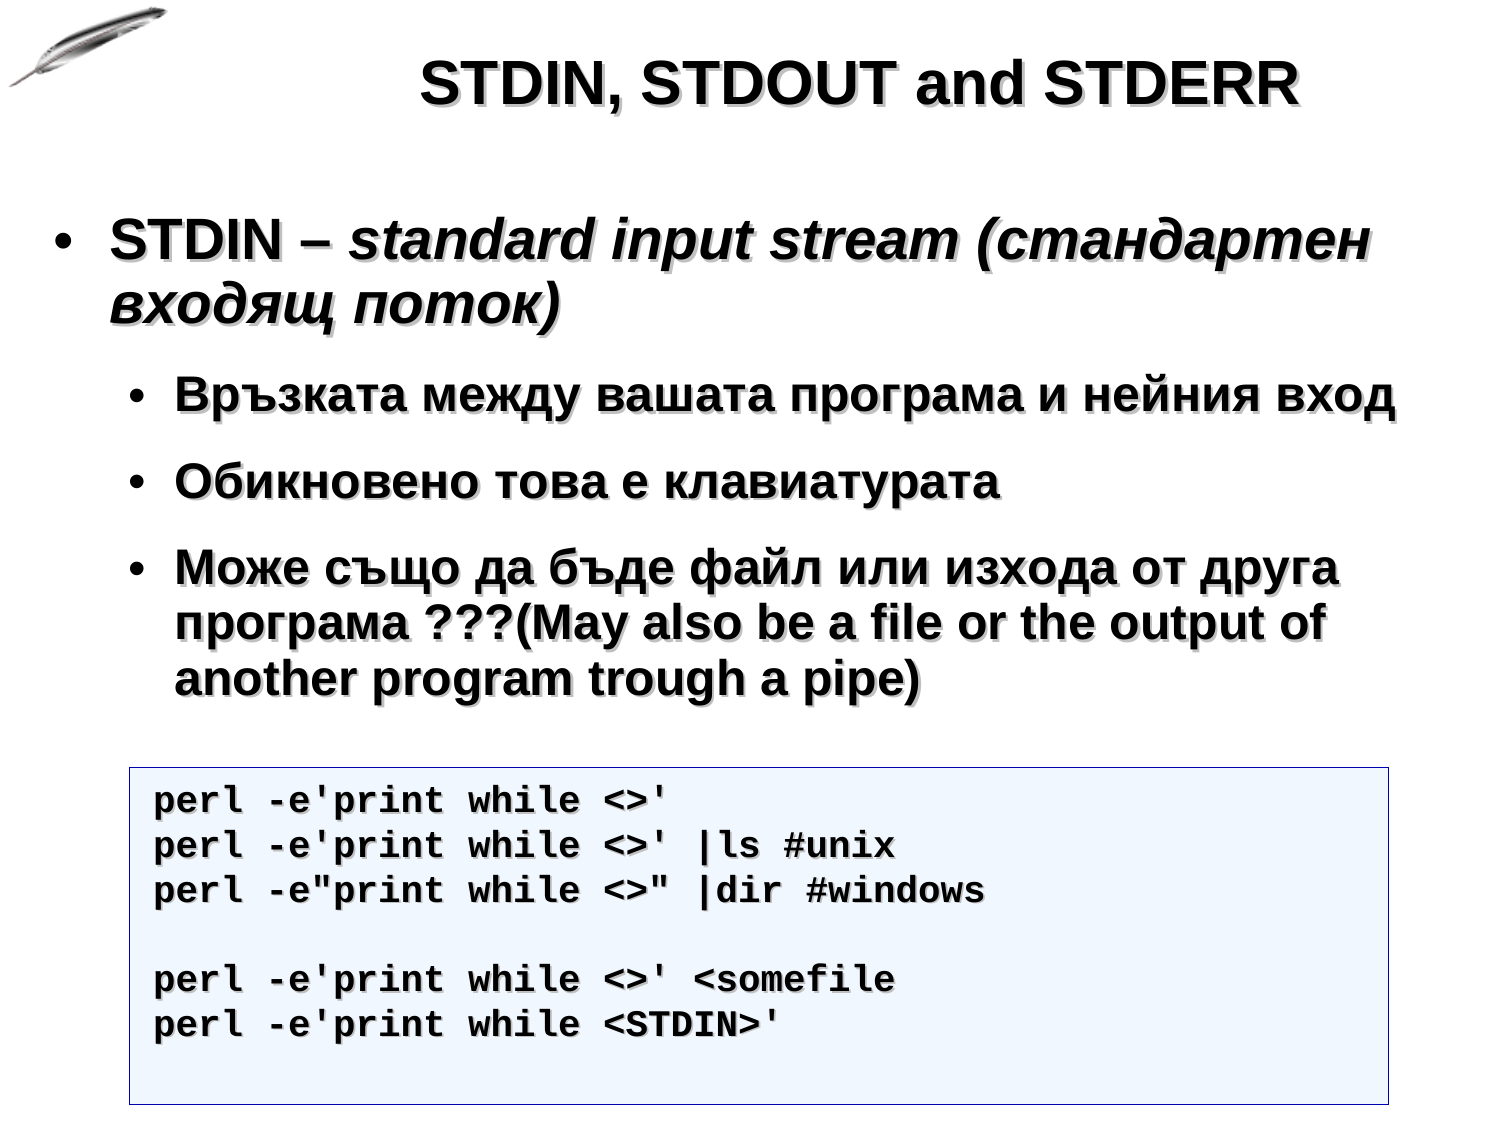

# STDIN, STDOUT and STDERR
STDIN – standard input stream (стандартен входящ поток)
Връзката между вашата програма и нейния вход
Обикновено това е клавиатурата
Може също да бъде файл или изхода от друга програма ???(May also be a file or the output of another program trough a pipe)
perl -e'print while <>'
perl -e'print while <>' |ls #unix
perl -e"print while <>" |dir #windows
perl -e'print while <>' <somefile
perl -e'print while <STDIN>'